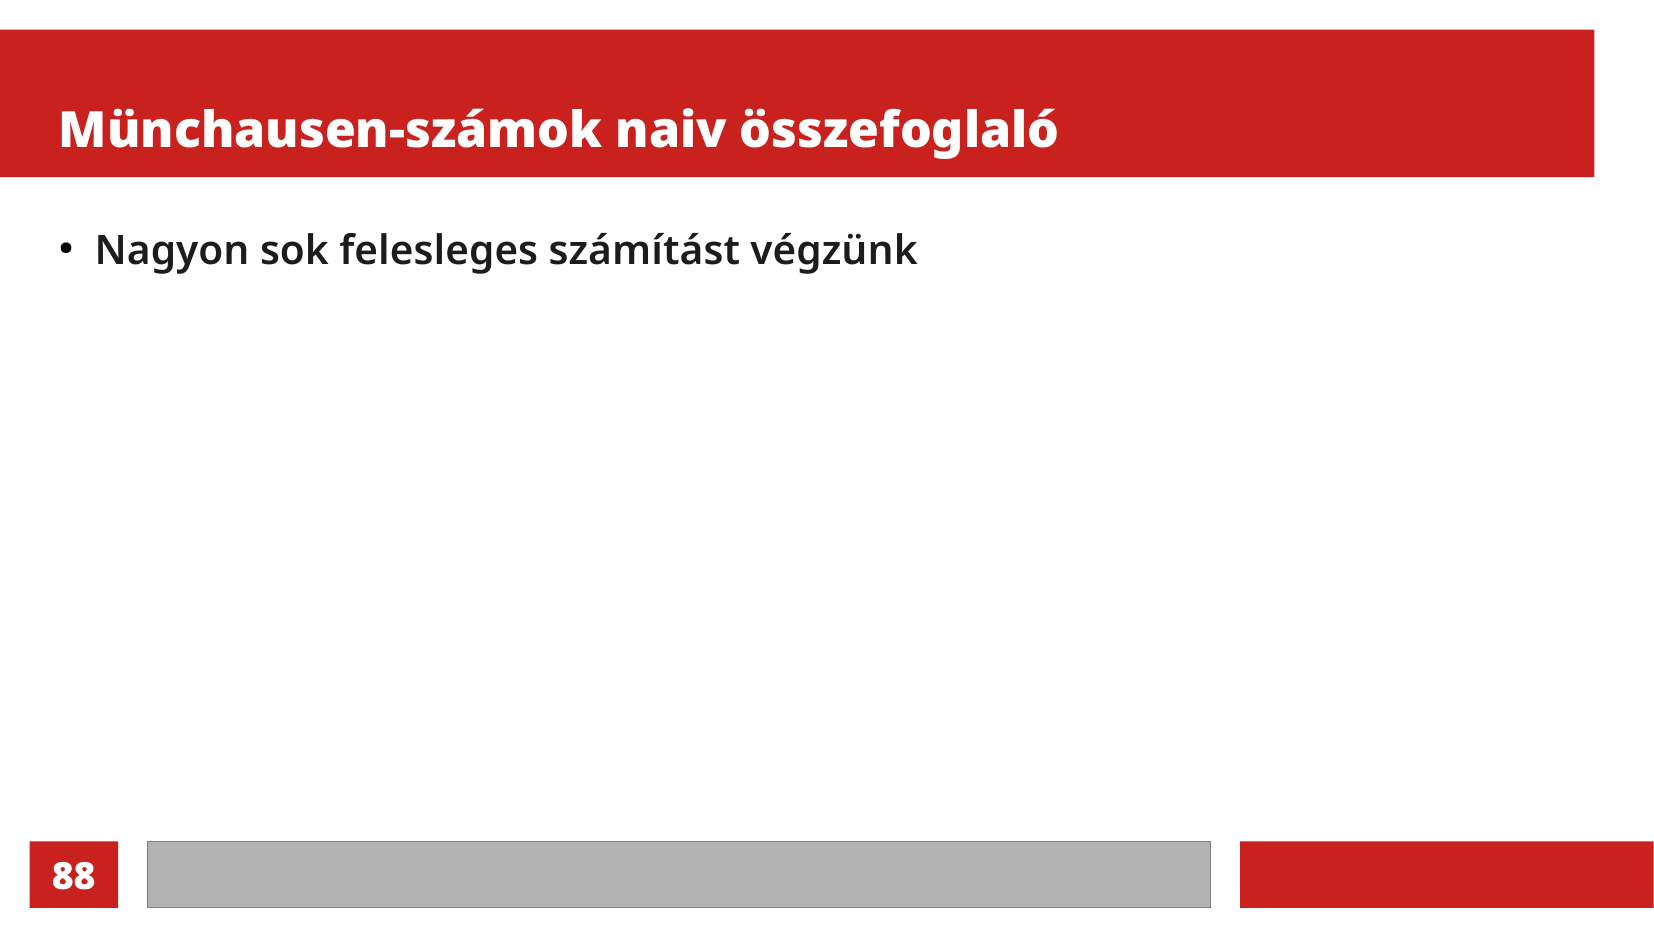

# Münchausen-számok naiv összefoglaló
Nagyon sok felesleges számítást végzünk
88